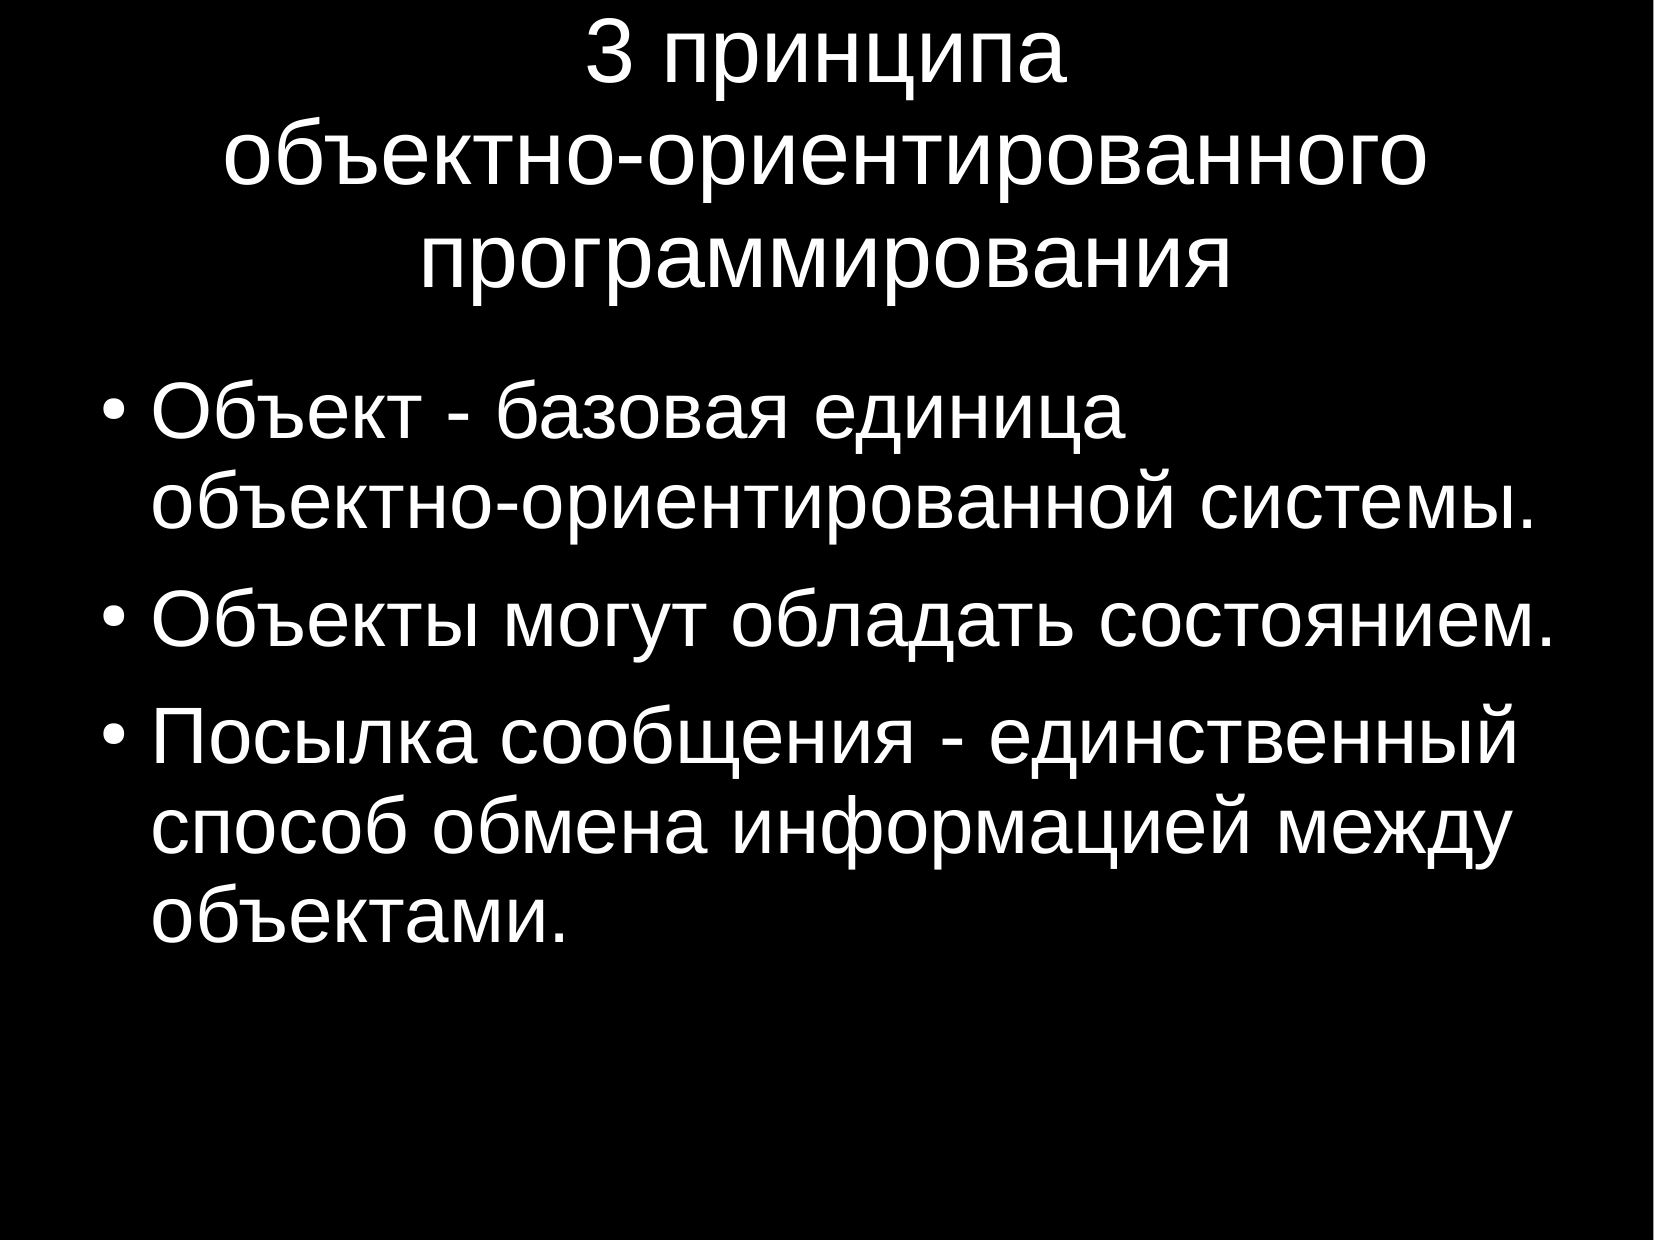

# 3 принципа объектно‑ориентированного программирования
Объект - базовая единица объектно‑ориентированной системы.
Объекты могут обладать состоянием.
Посылка сообщения - единственный способ обмена информацией между объектами.